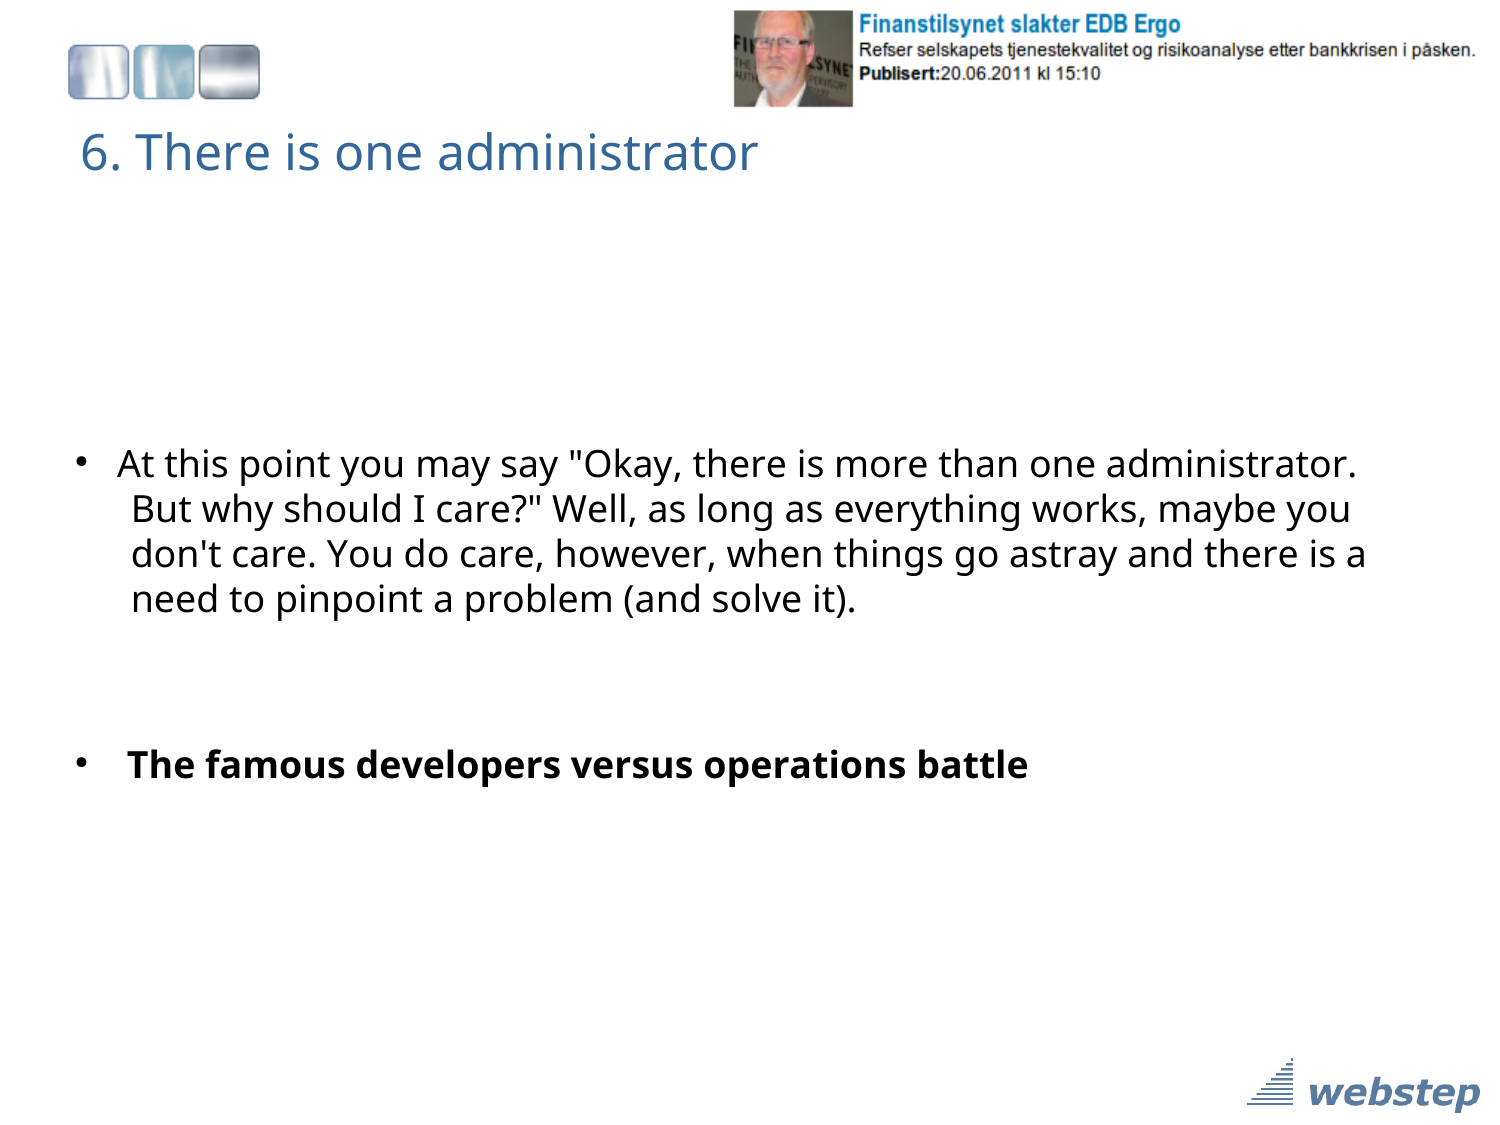

# 6. There is one administrator
 At this point you may say "Okay, there is more than one administrator. But why should I care?" Well, as long as everything works, maybe you don't care. You do care, however, when things go astray and there is a need to pinpoint a problem (and solve it).
 The famous developers versus operations battle